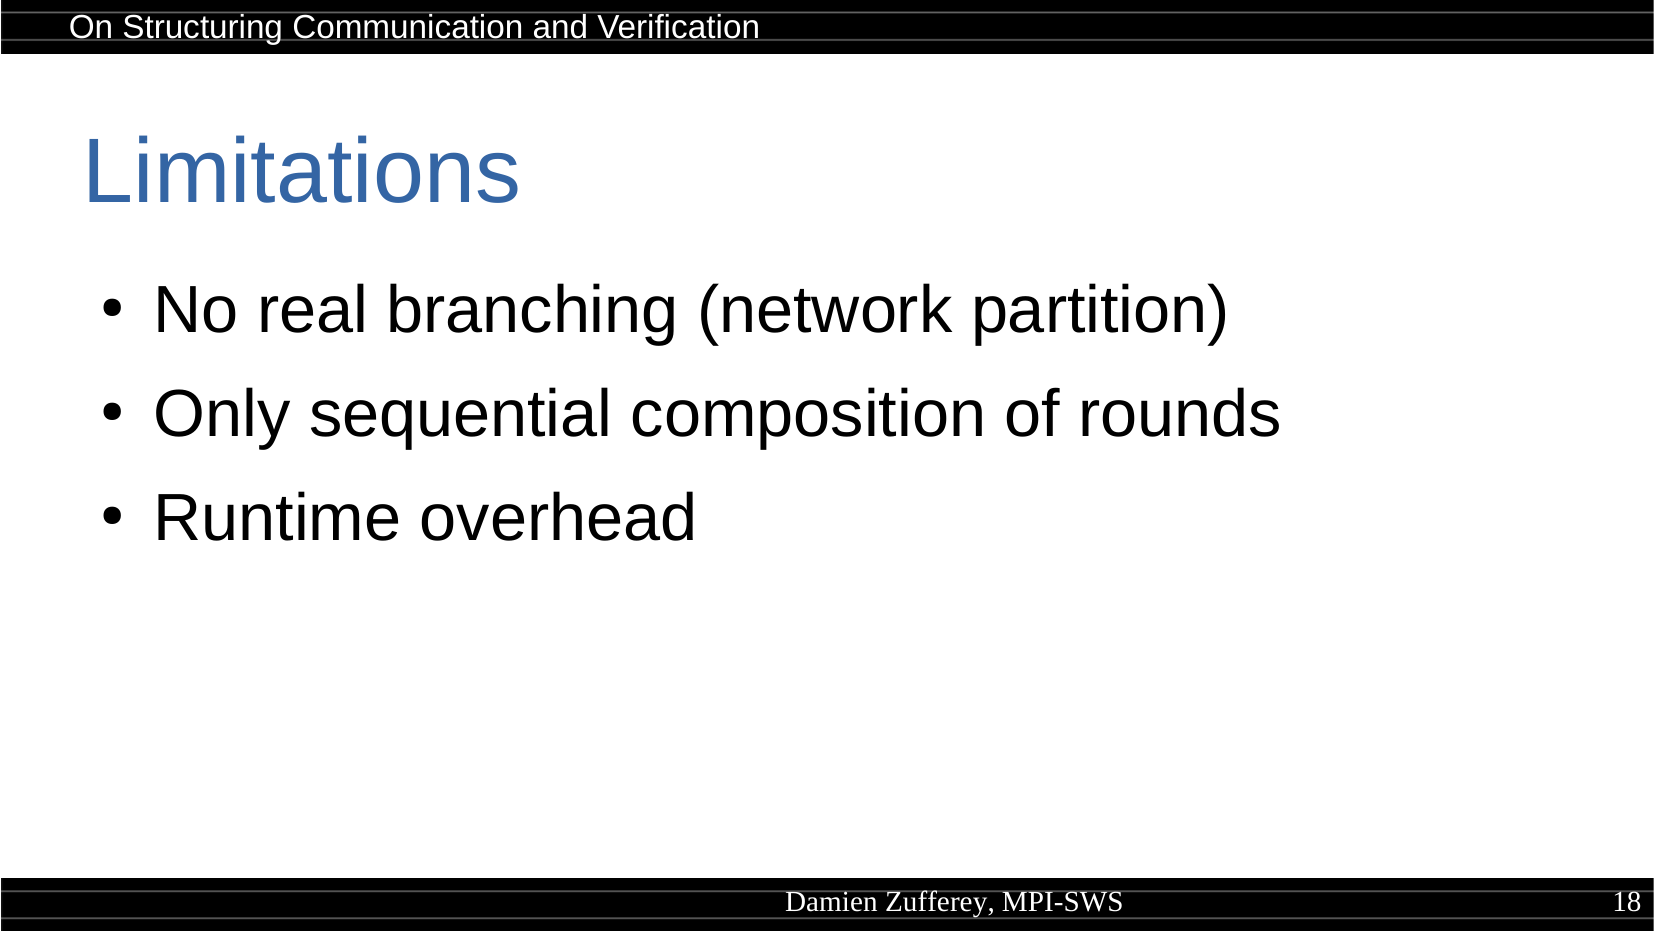

# Limitations
No real branching (network partition)
Only sequential composition of rounds
Runtime overhead